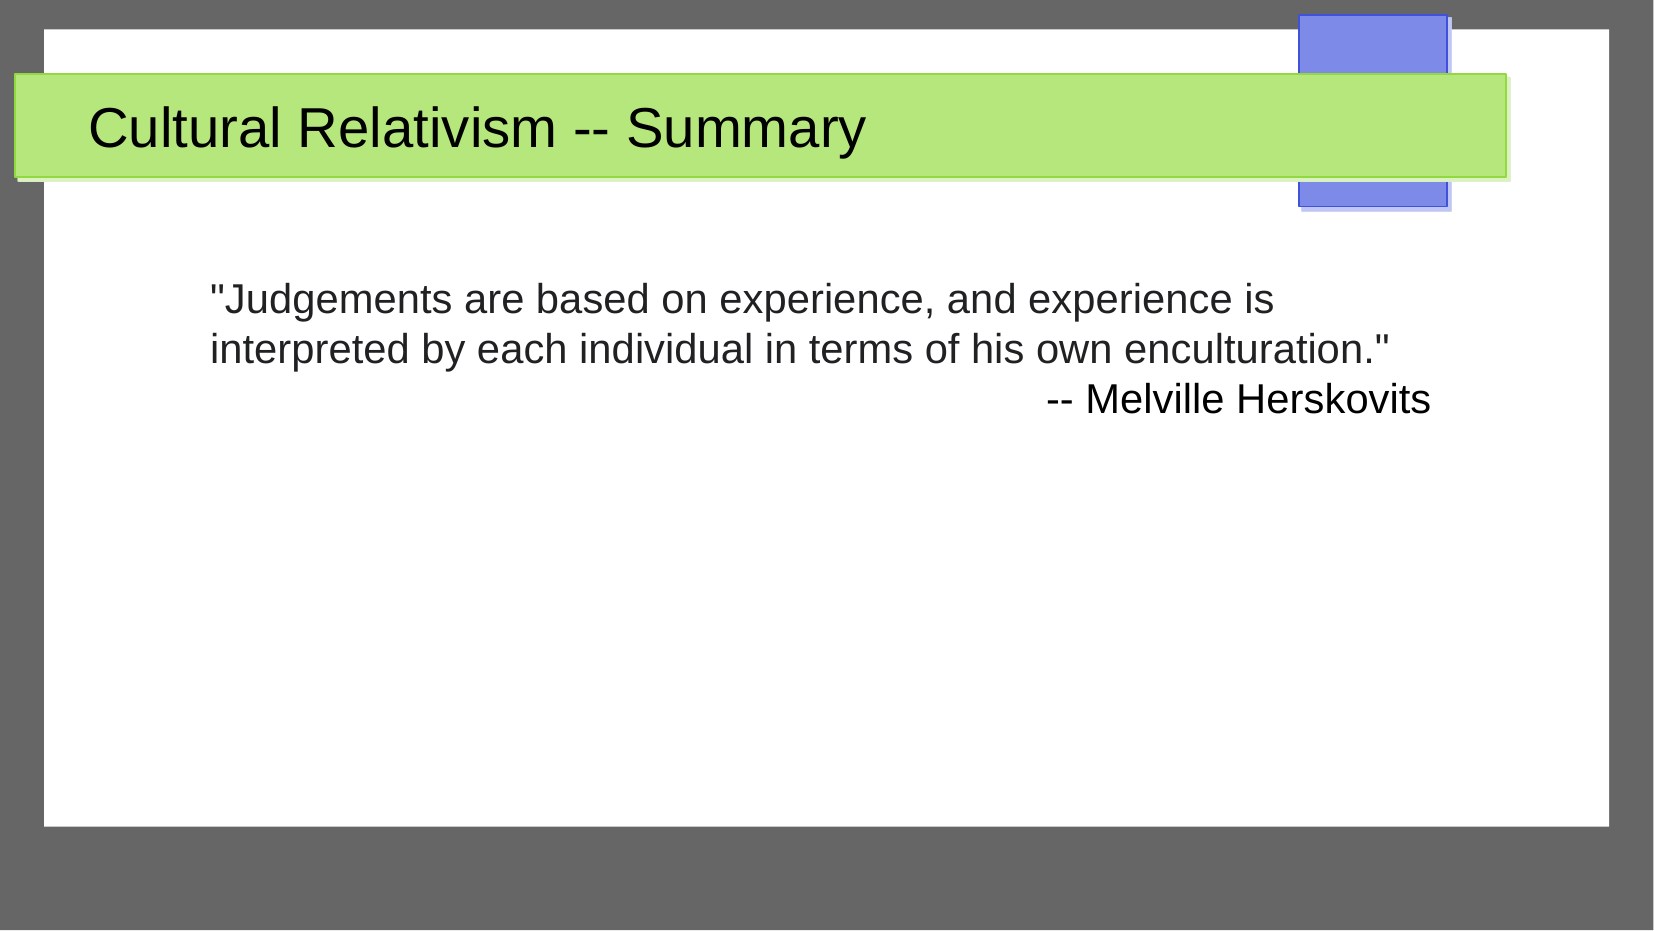

Cultural Relativism -- Summary
"Judgements are based on experience, and experience is interpreted by each individual in terms of his own enculturation."
-- Melville Herskovits